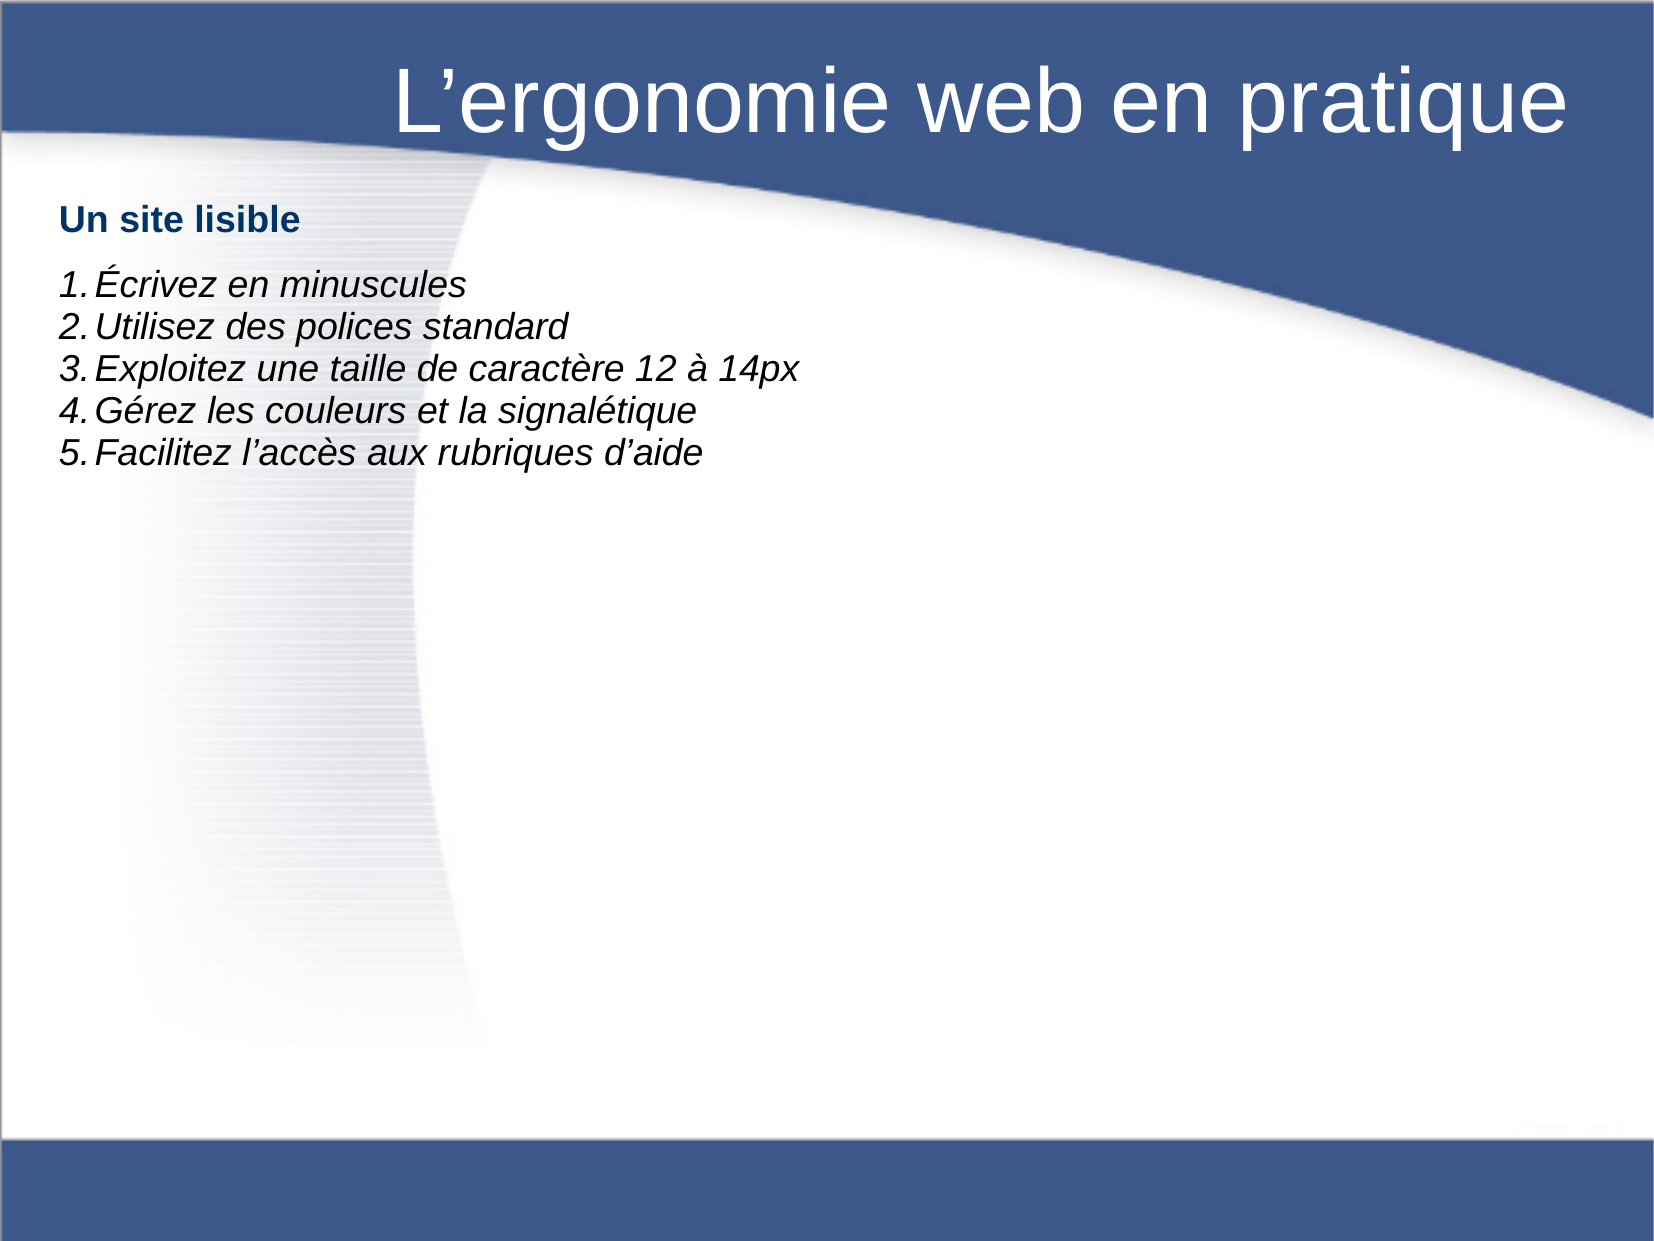

# L’ergonomie web en pratique
Un site lisible
Écrivez en minuscules
Utilisez des polices standard
Exploitez une taille de caractère 12 à 14px
Gérez les couleurs et la signalétique
Facilitez l’accès aux rubriques d’aide